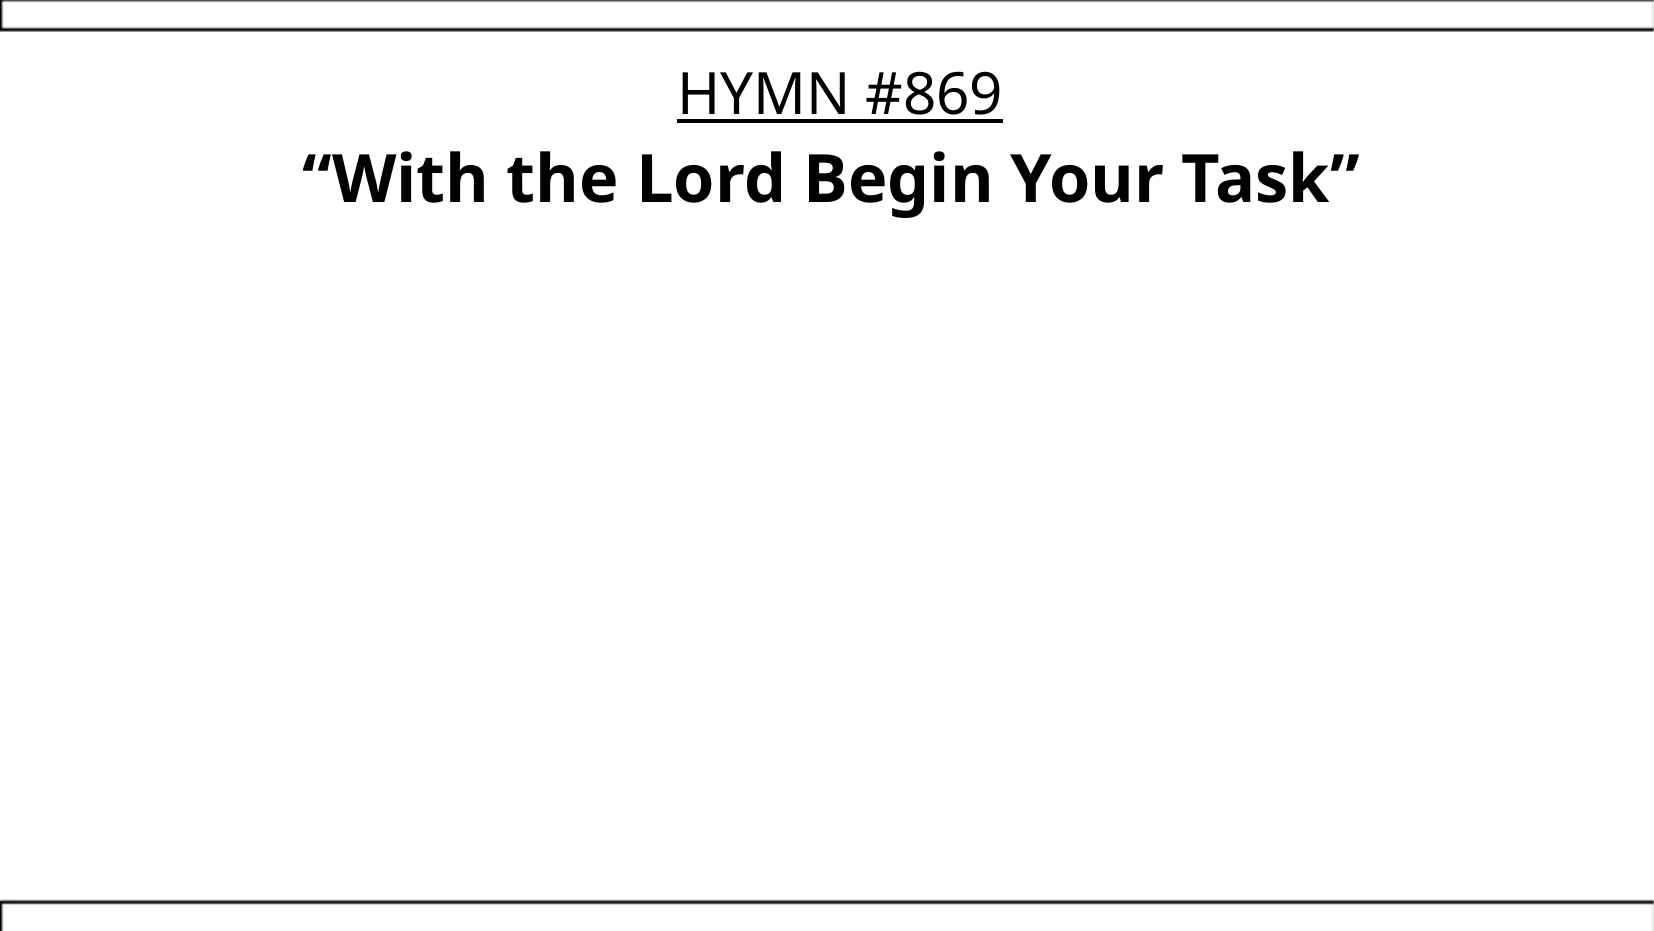

HYMN #869
“With the Lord Begin Your Task”